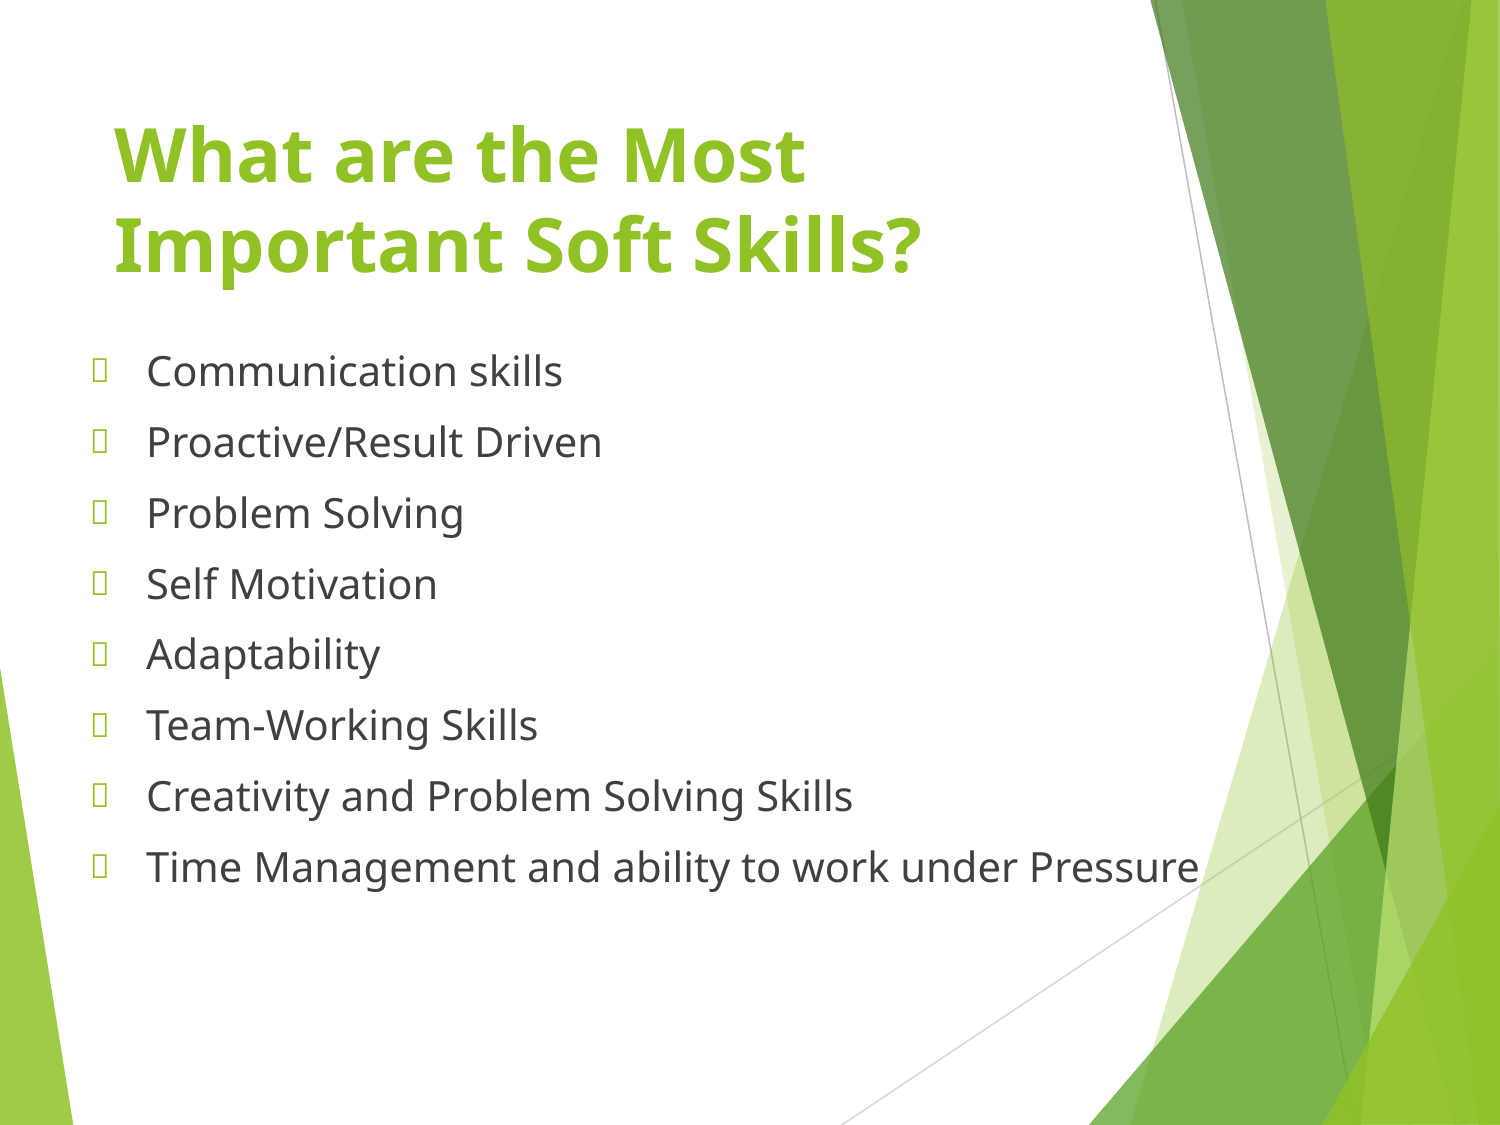

# What are the Most Important Soft Skills?
Communication skills
Proactive/Result Driven
Problem Solving
Self Motivation
Adaptability
Team-Working Skills
Creativity and Problem Solving Skills
Time Management and ability to work under Pressure